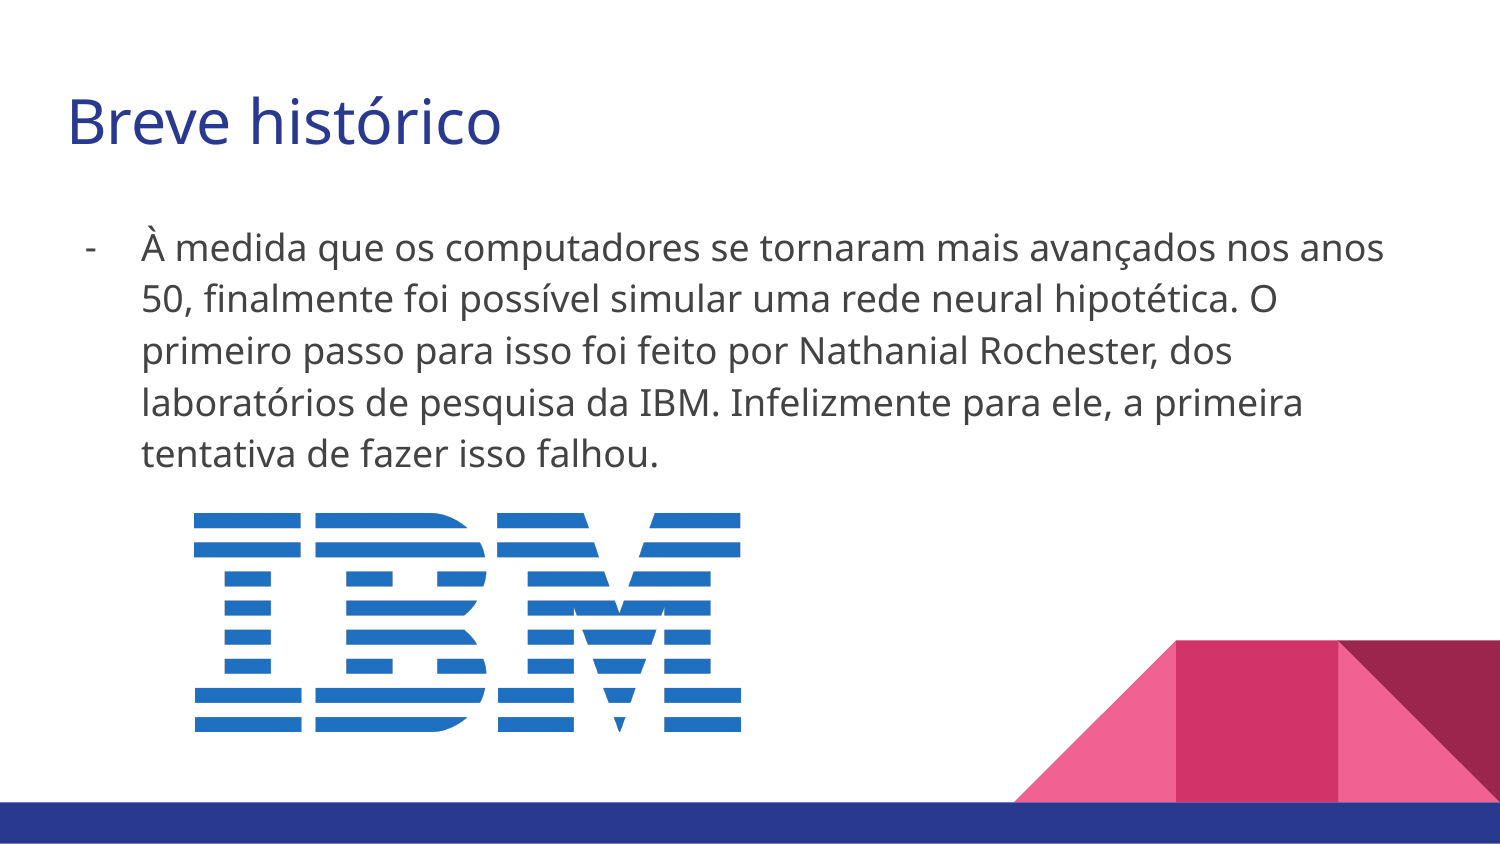

# Breve histórico
À medida que os computadores se tornaram mais avançados nos anos 50, finalmente foi possível simular uma rede neural hipotética. O primeiro passo para isso foi feito por Nathanial Rochester, dos laboratórios de pesquisa da IBM. Infelizmente para ele, a primeira tentativa de fazer isso falhou.